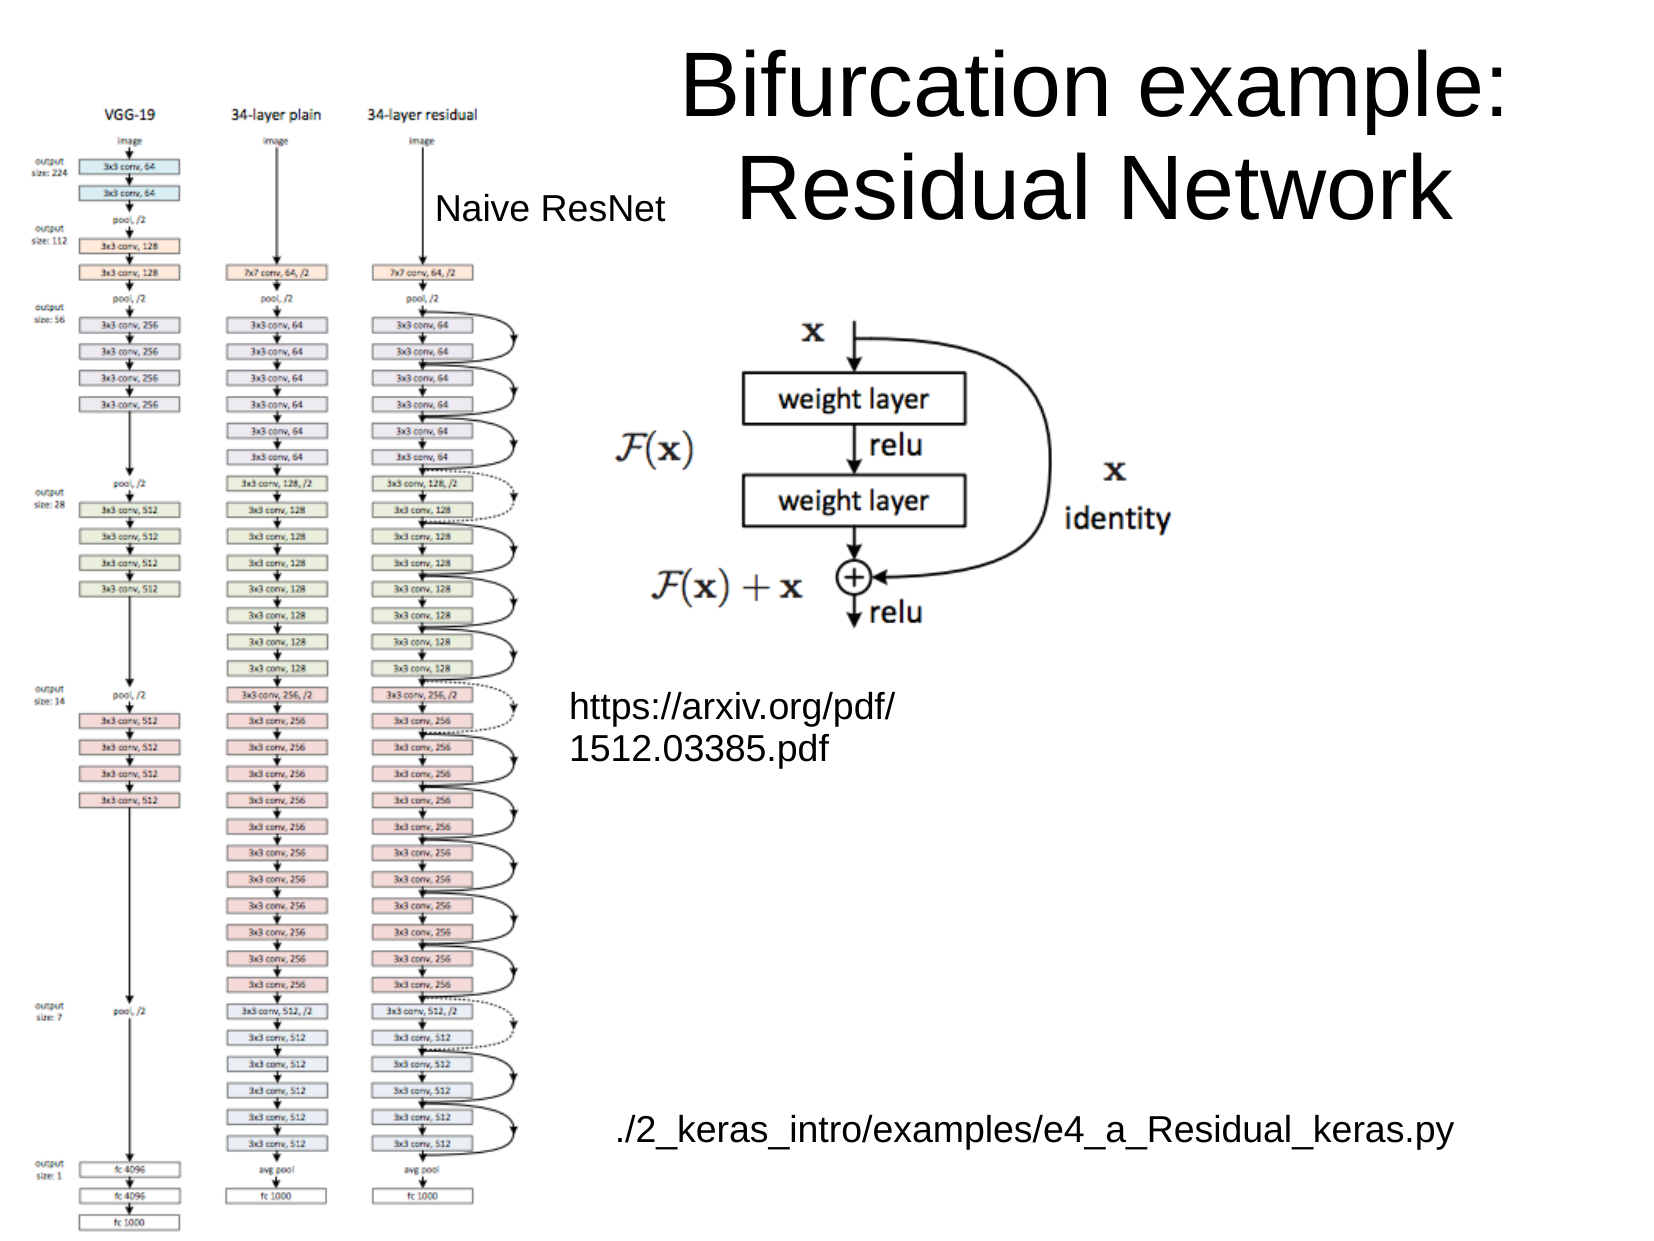

# Bifurcation example: Residual Network
Naive ResNet
https://arxiv.org/pdf/1512.03385.pdf
./2_keras_intro/examples/e4_a_Residual_keras.py